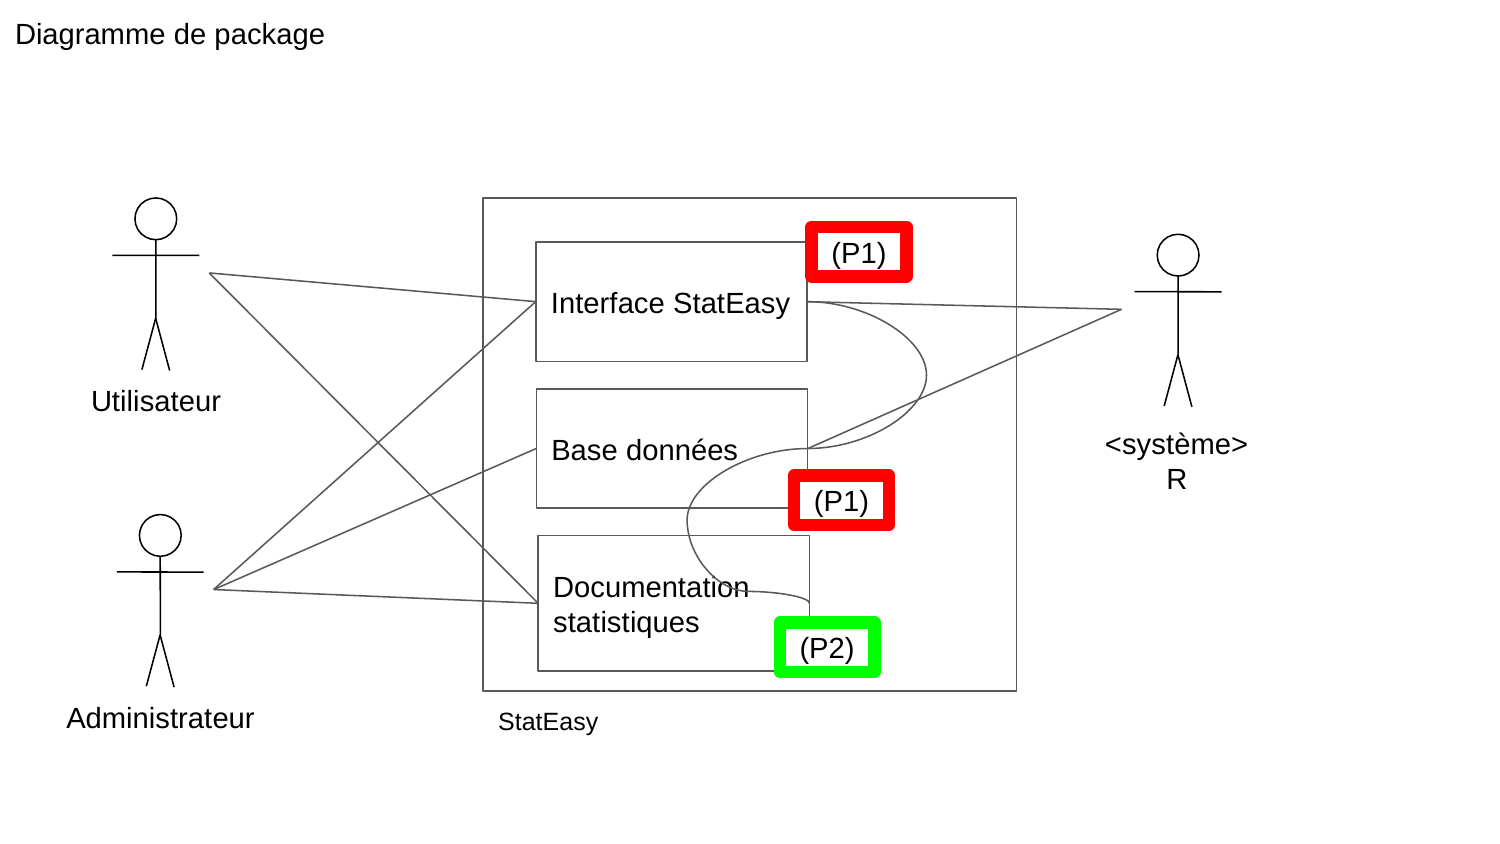

Diagramme de package
(P1)
Interface StatEasy
Utilisateur
Base données
<système>
R
(P1)
Documentation statistiques
(P2)
Administrateur
StatEasy